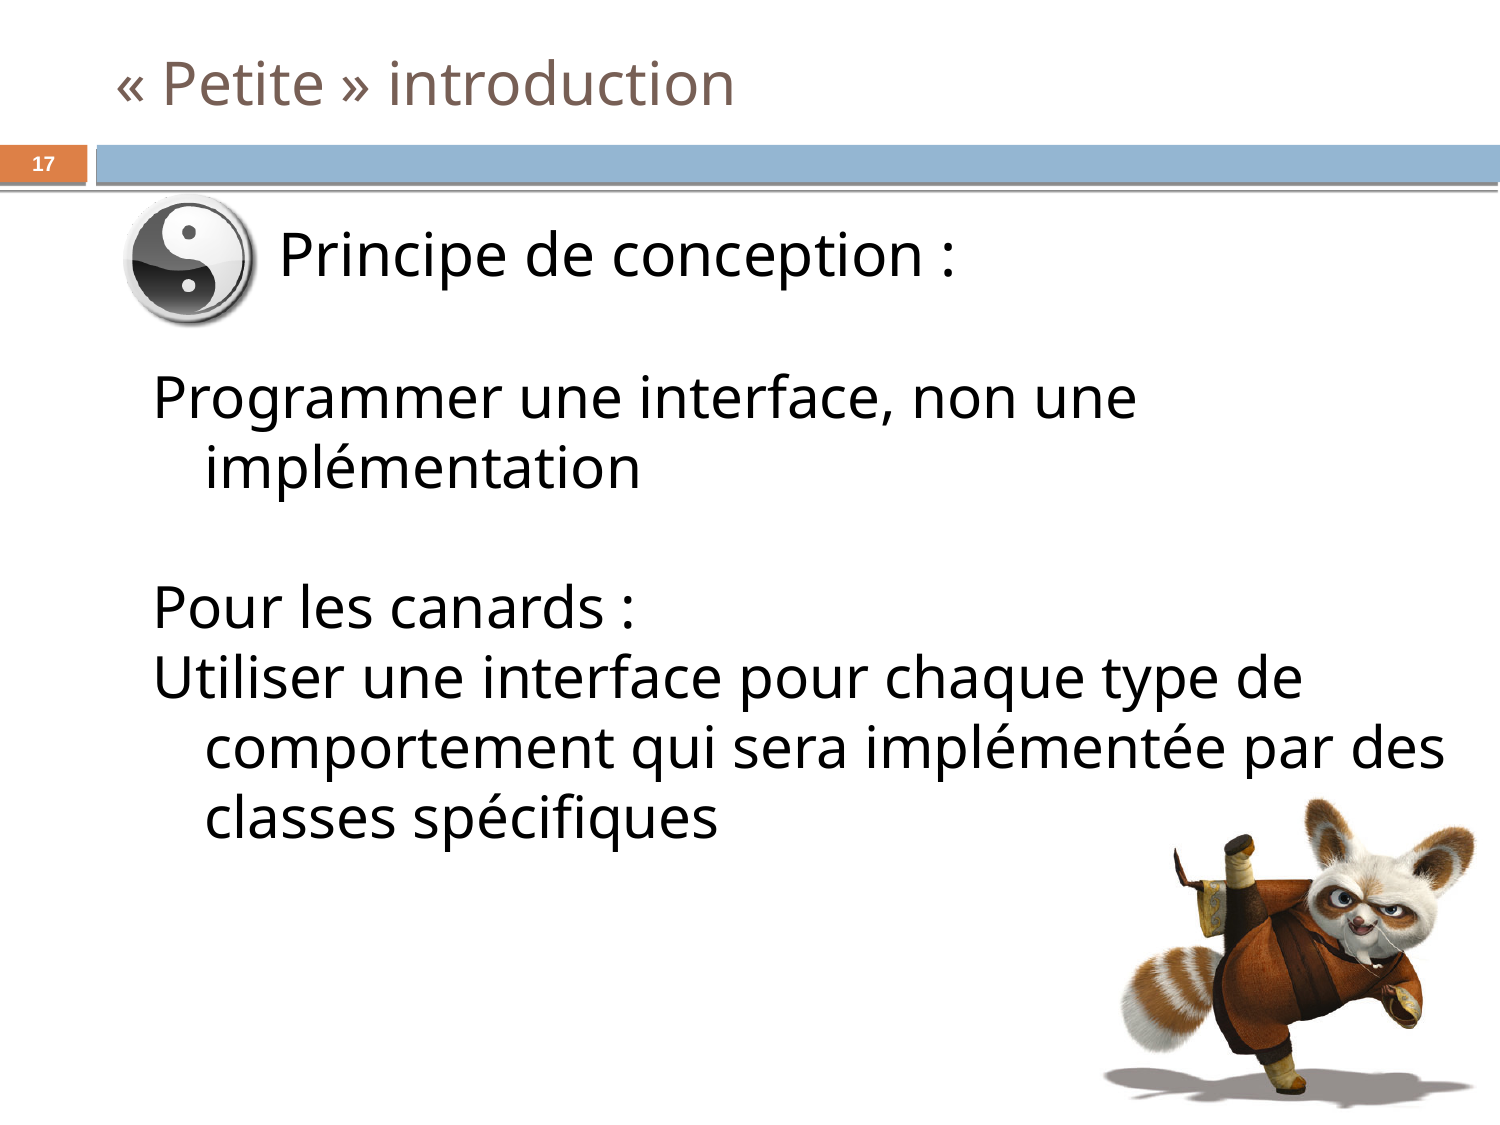

# « Petite » introduction
		Principe de conception :
Programmer une interface, non une implémentation
Pour les canards :
Utiliser une interface pour chaque type de comportement qui sera implémentée par des classes spécifiques